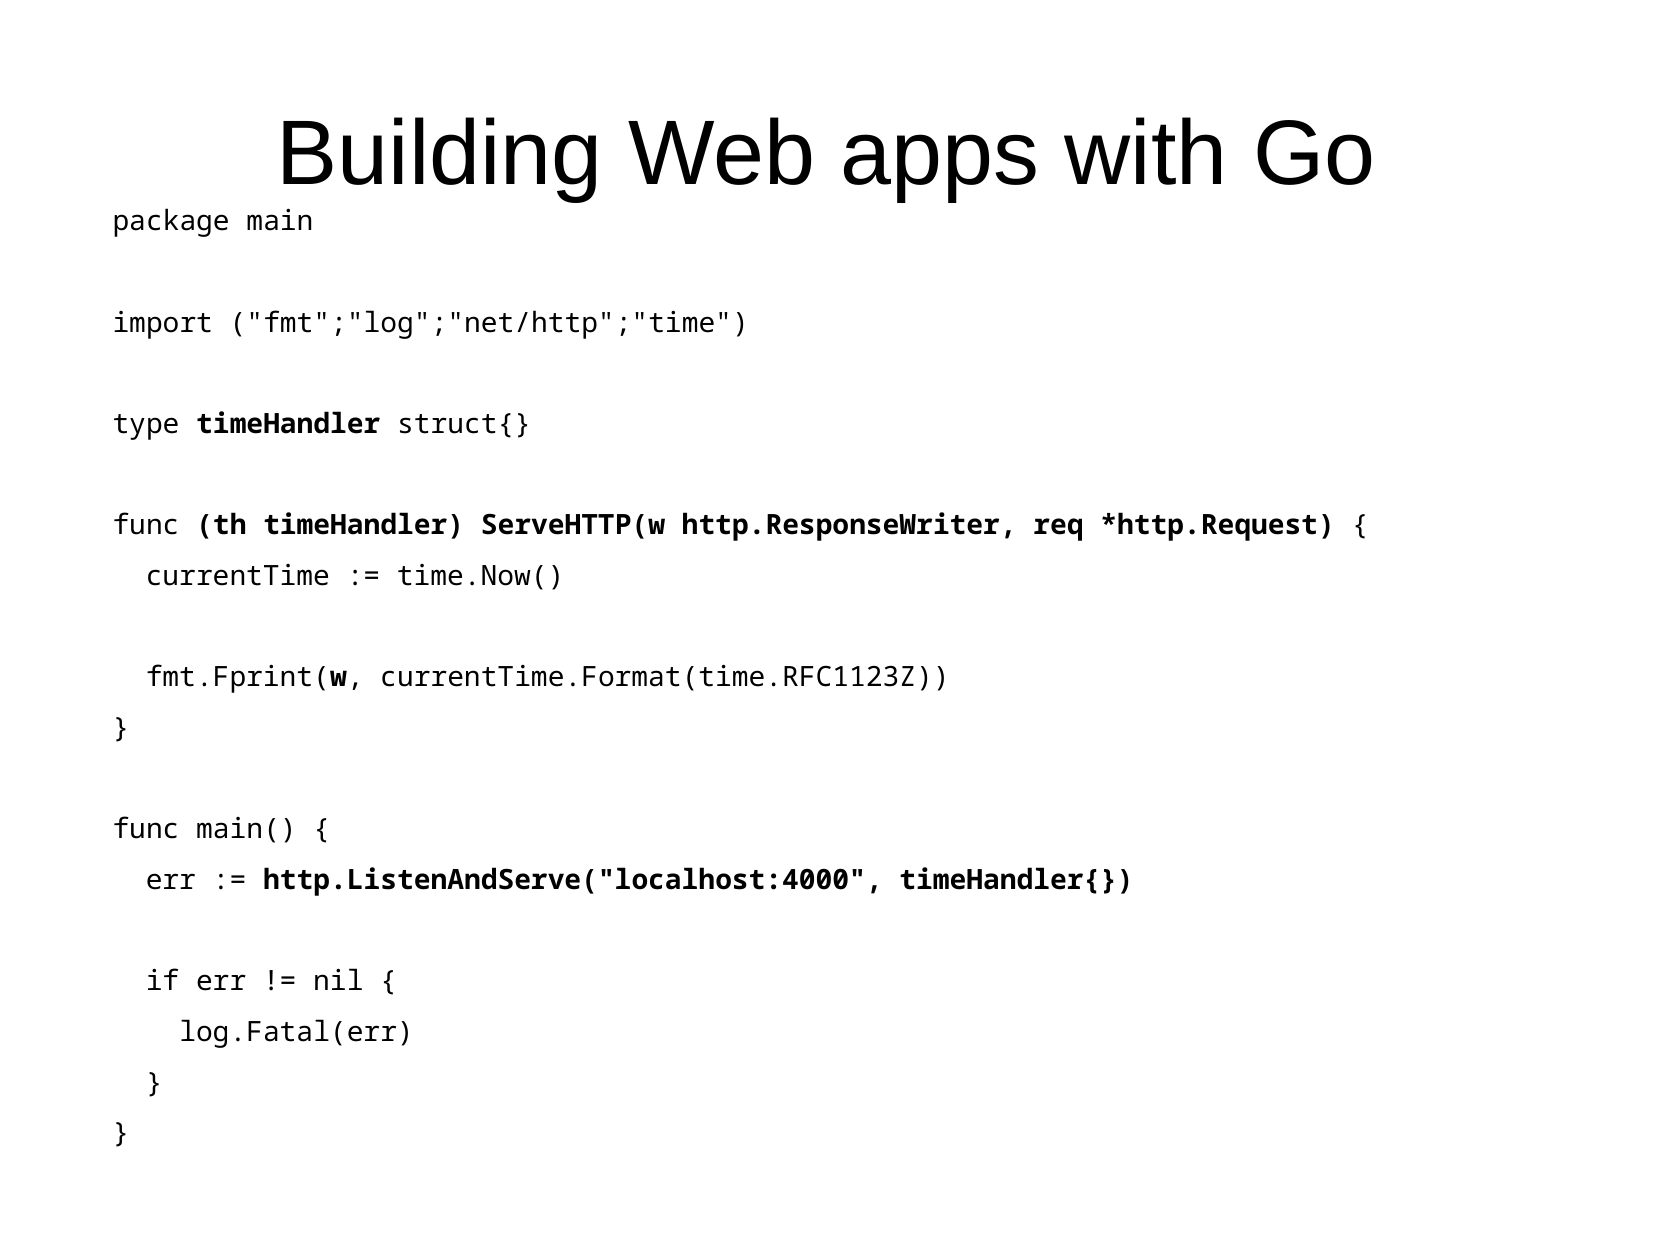

# Building Web apps with Go
package main
import ("fmt";"log";"net/http";"time")
type timeHandler struct{}
func (th timeHandler) ServeHTTP(w http.ResponseWriter, req *http.Request) {
 currentTime := time.Now()
 fmt.Fprint(w, currentTime.Format(time.RFC1123Z))
}
func main() {
 err := http.ListenAndServe("localhost:4000", timeHandler{})
 if err != nil {
 log.Fatal(err)
 }
}